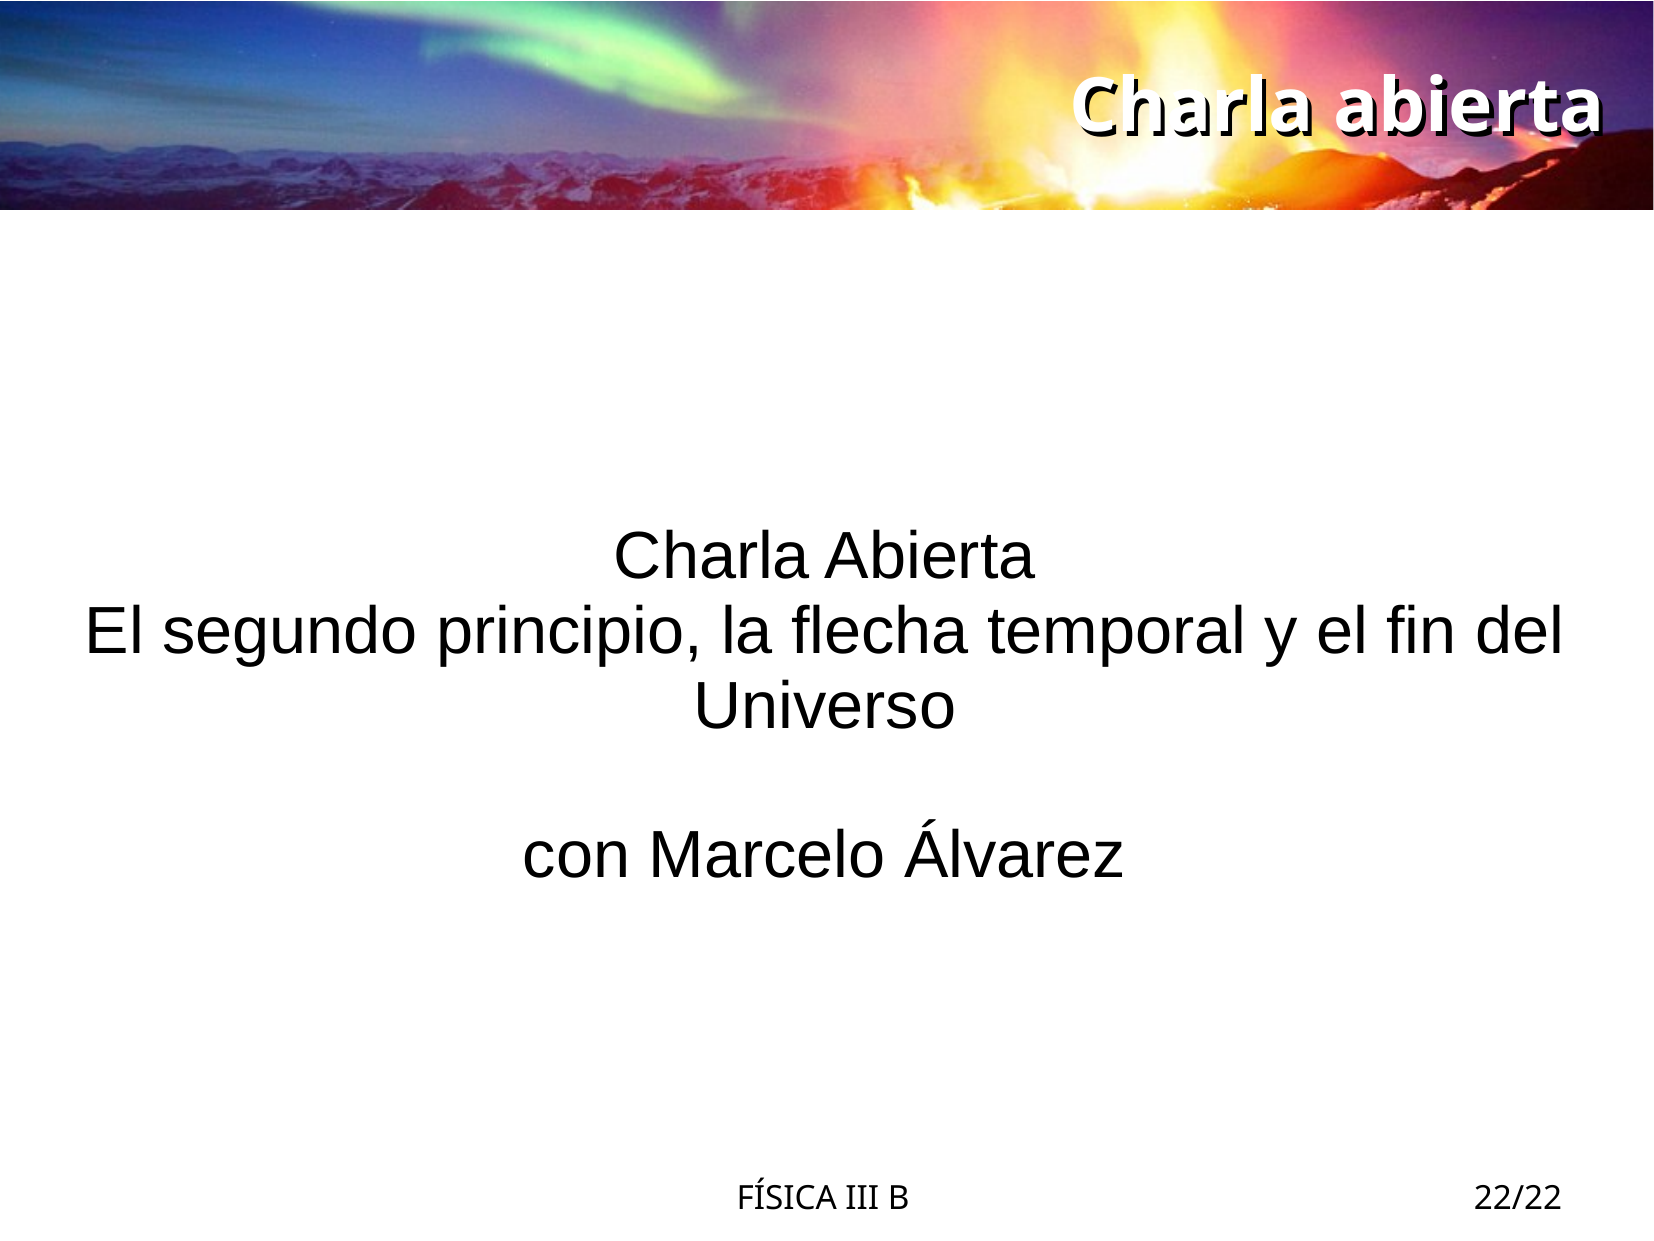

# Charla abierta
Charla Abierta
El segundo principio, la flecha temporal y el fin del Universo
con Marcelo Álvarez
FÍSICA III B
22